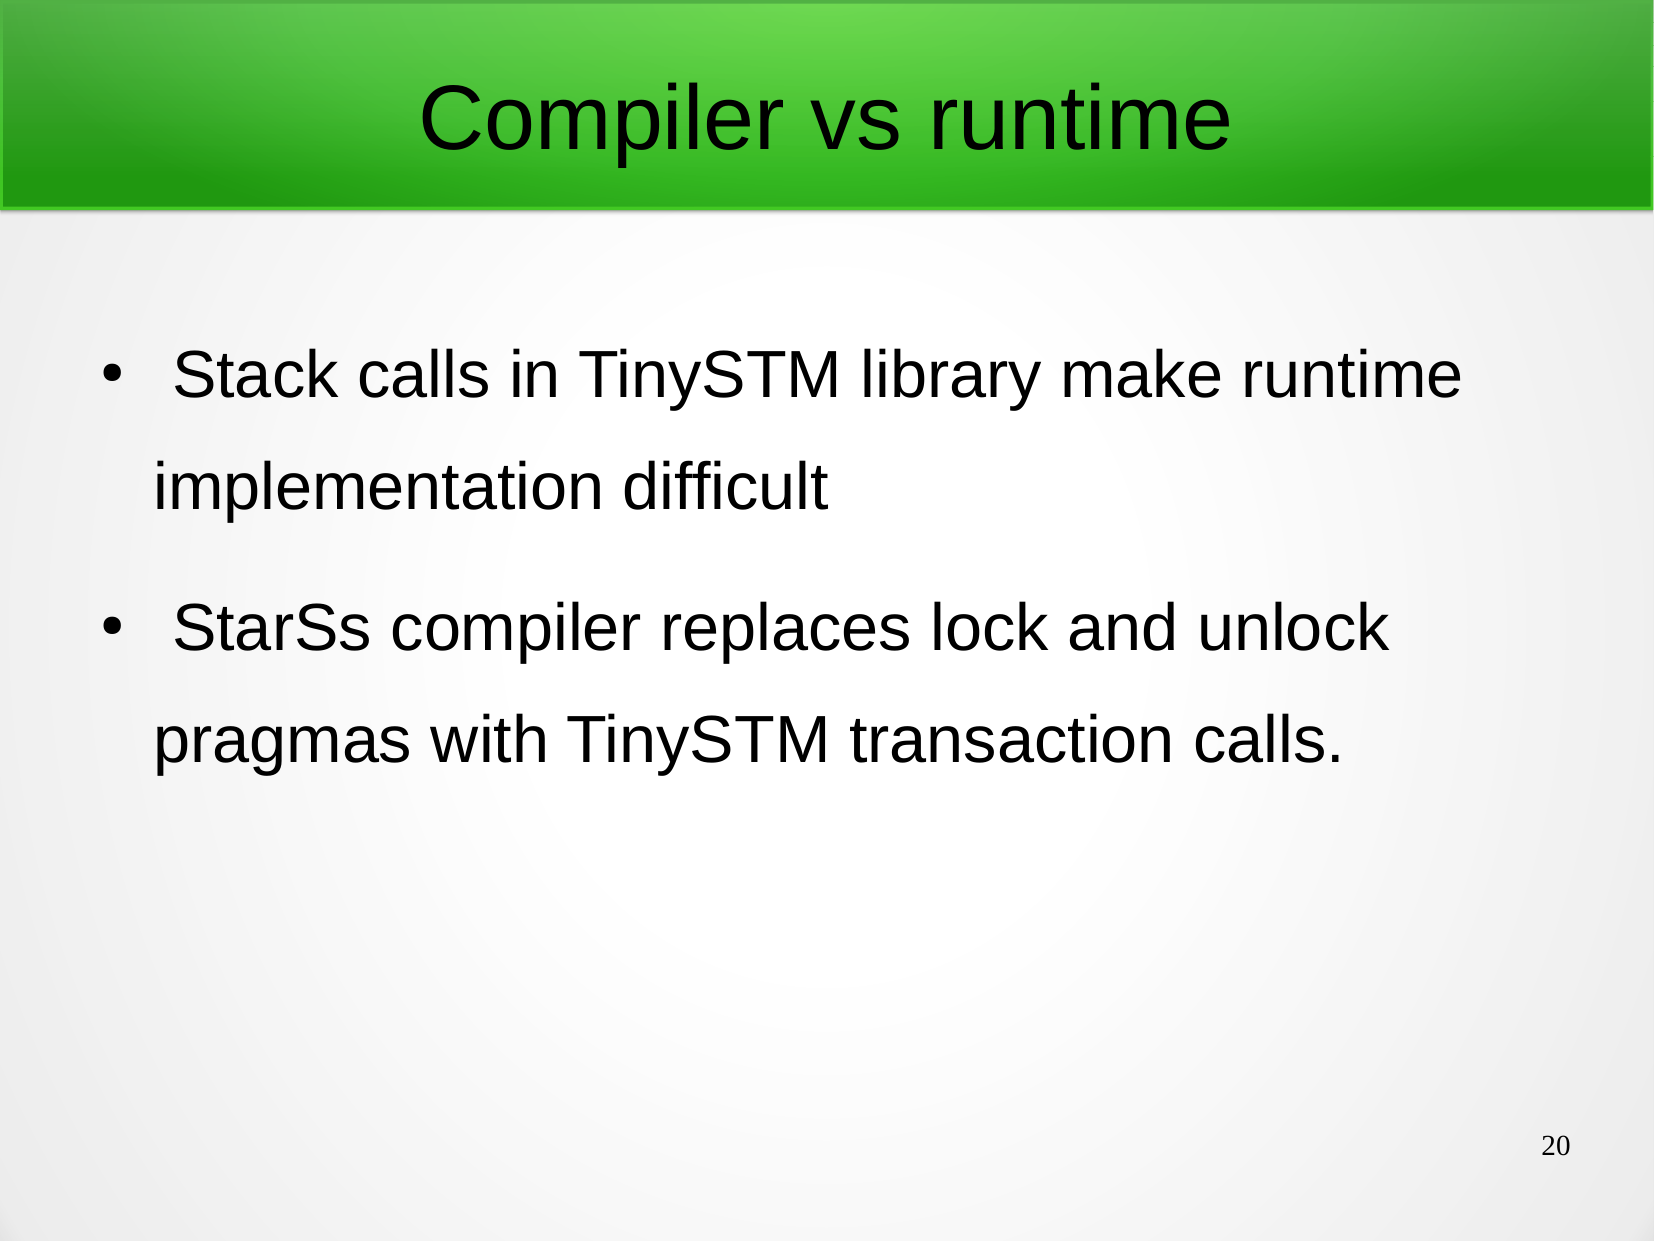

# Compiler vs runtime
 Stack calls in TinySTM library make runtime implementation difficult
 StarSs compiler replaces lock and unlock pragmas with TinySTM transaction calls.
20